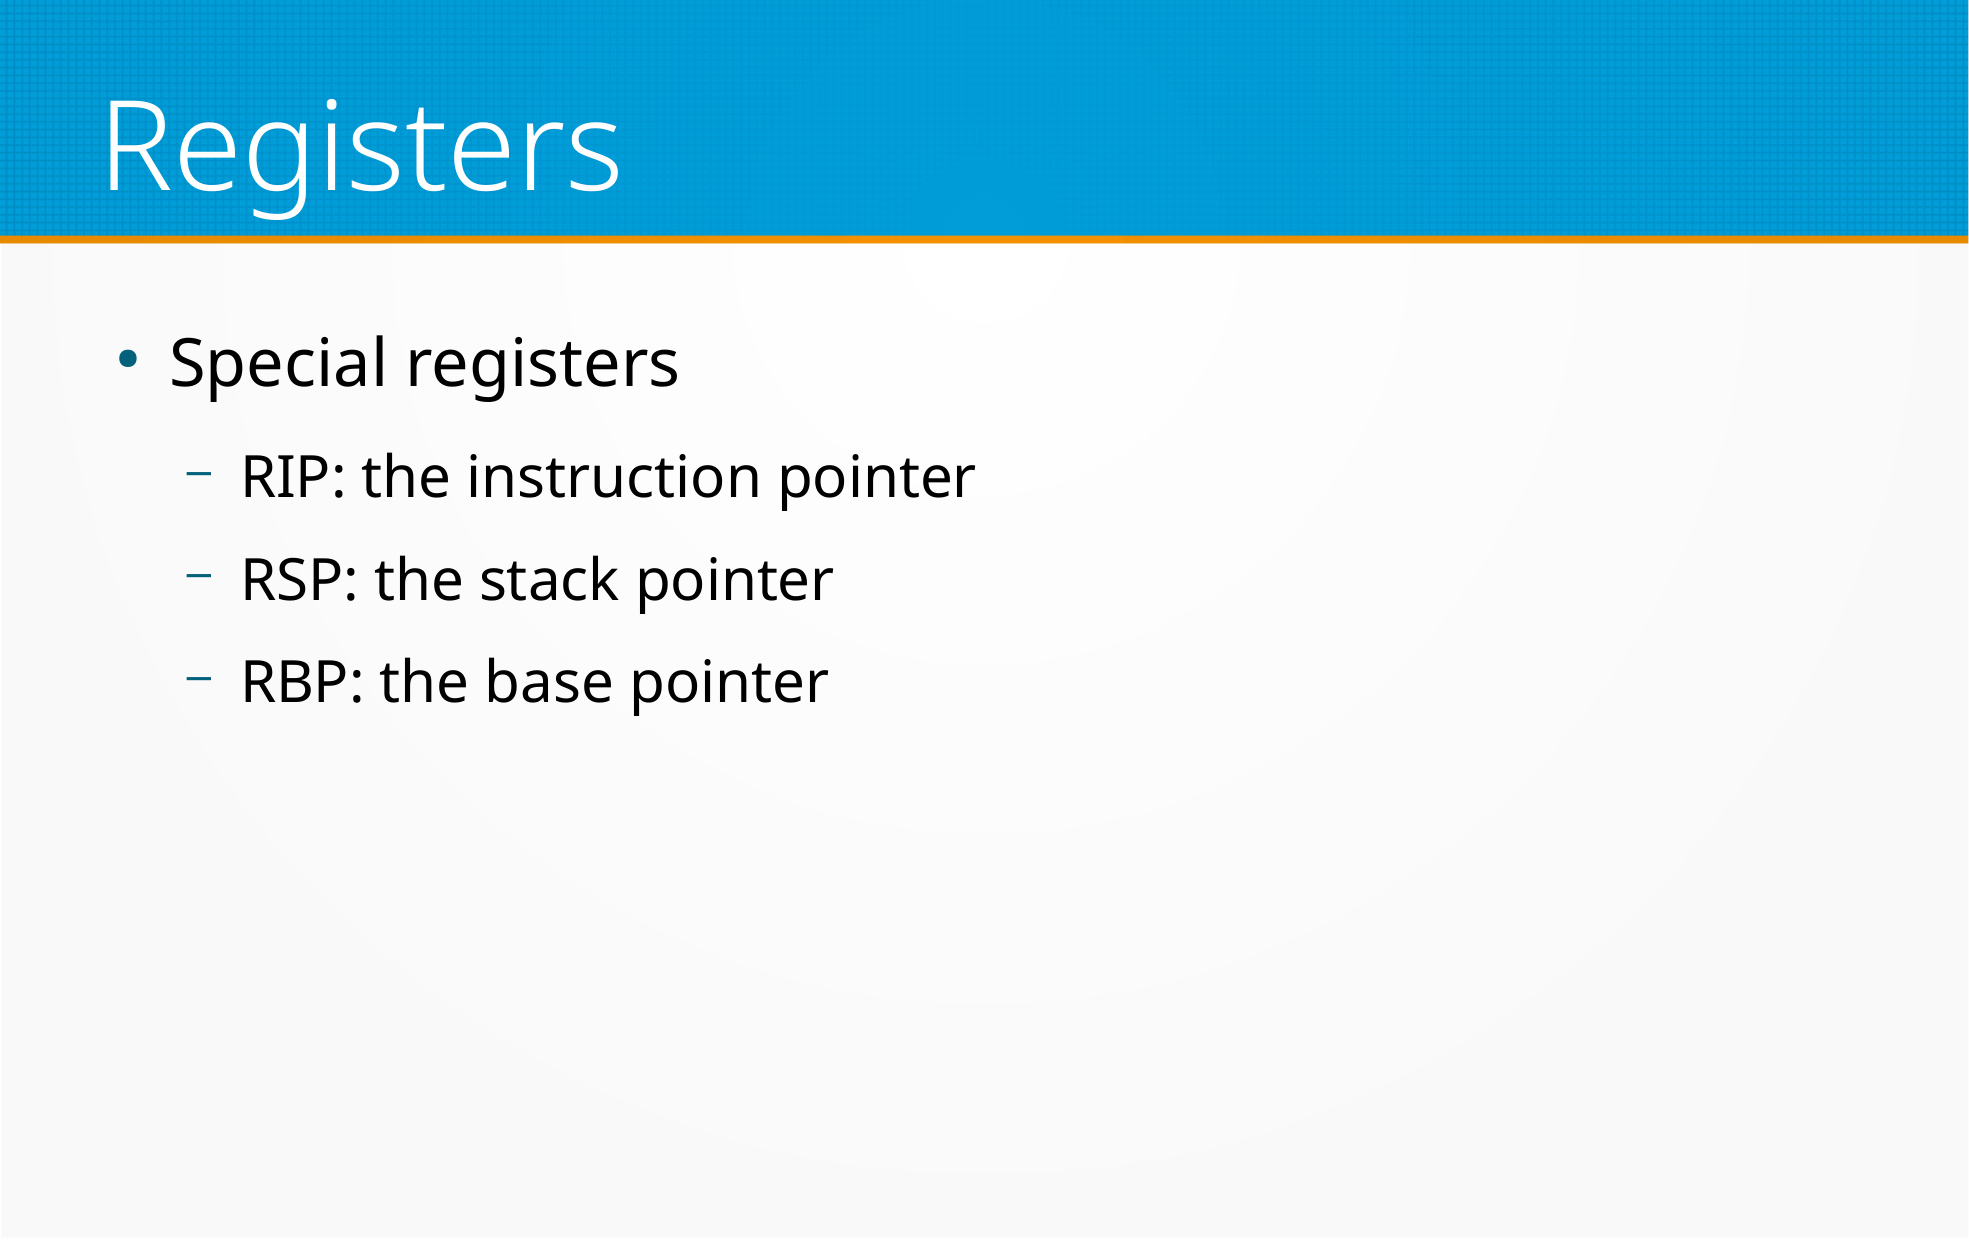

# Registers
Special registers
RIP: the instruction pointer
RSP: the stack pointer
RBP: the base pointer